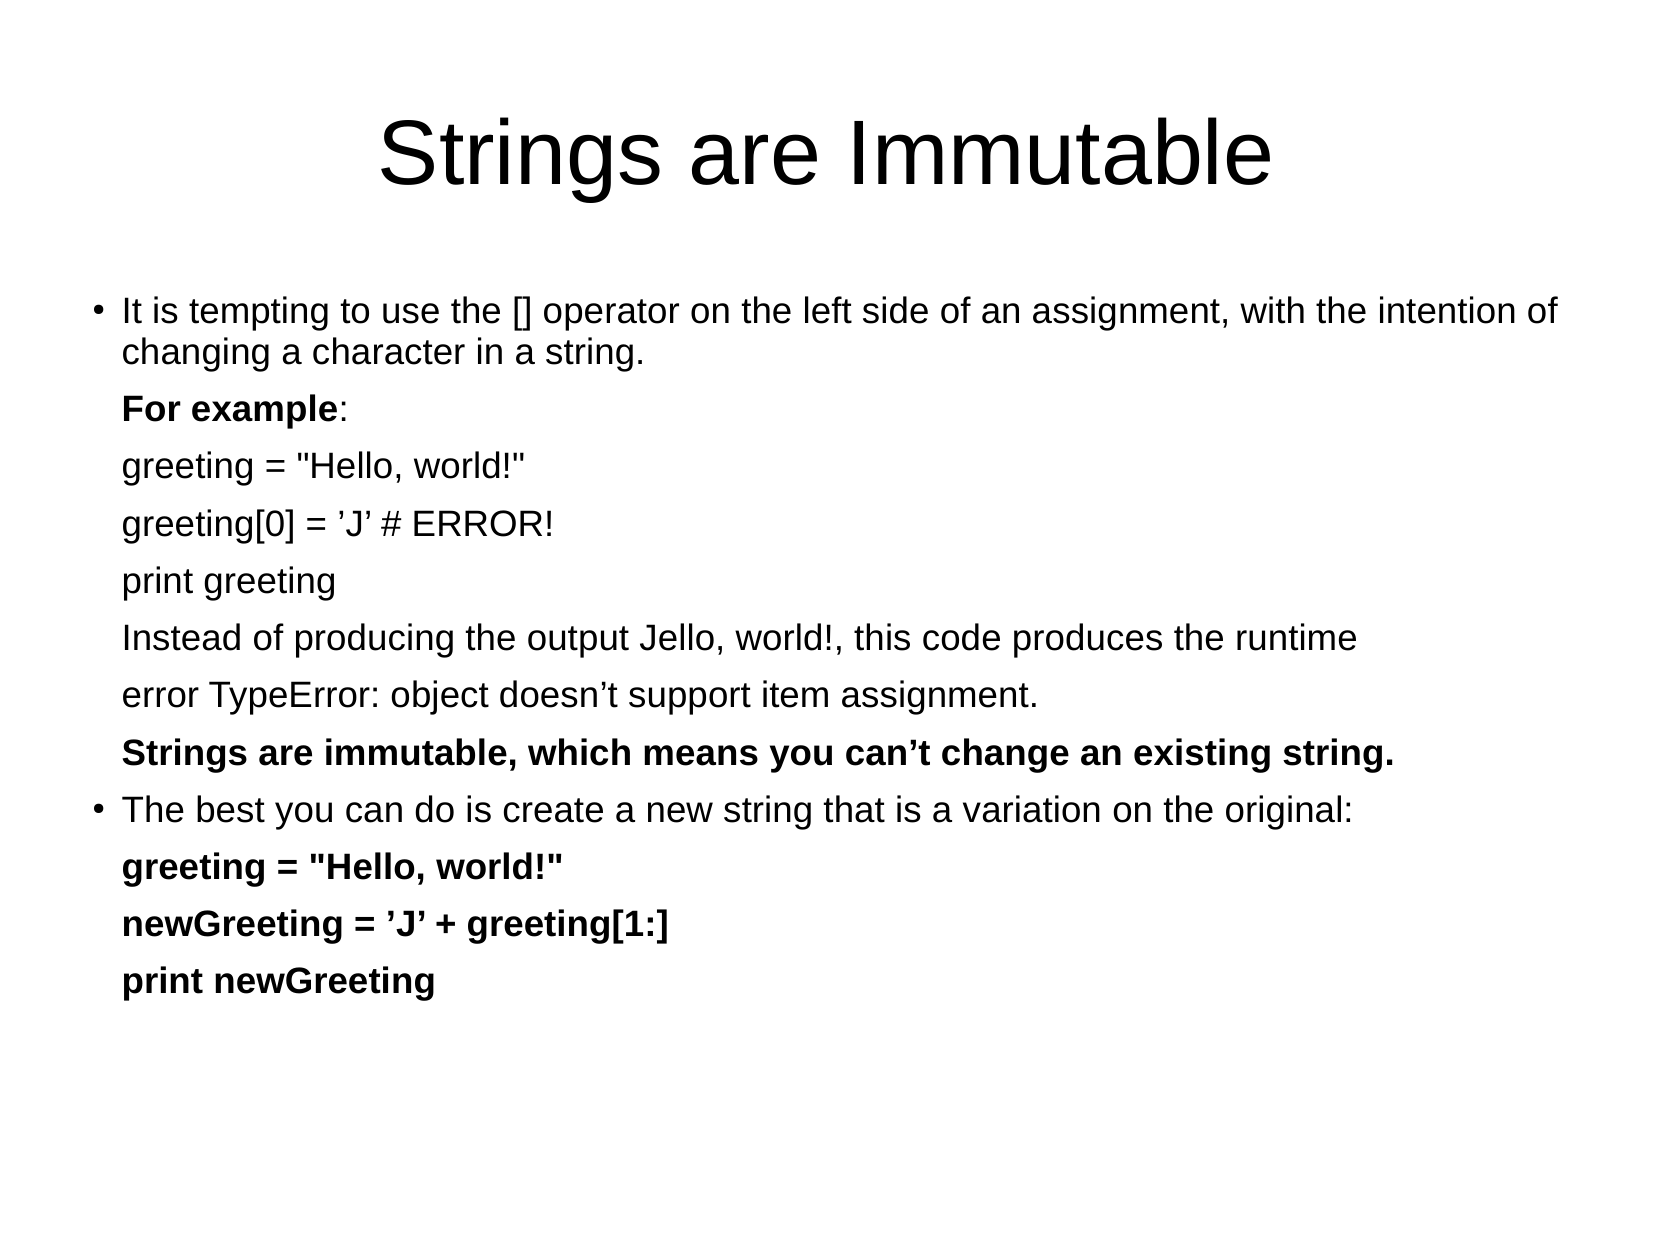

# Strings are Immutable
It is tempting to use the [] operator on the left side of an assignment, with the intention of changing a character in a string.
For example:
greeting = "Hello, world!"
greeting[0] = ’J’ # ERROR!
print greeting
Instead of producing the output Jello, world!, this code produces the runtime
error TypeError: object doesn’t support item assignment.
Strings are immutable, which means you can’t change an existing string.
The best you can do is create a new string that is a variation on the original:
greeting = "Hello, world!"
newGreeting = ’J’ + greeting[1:]
print newGreeting